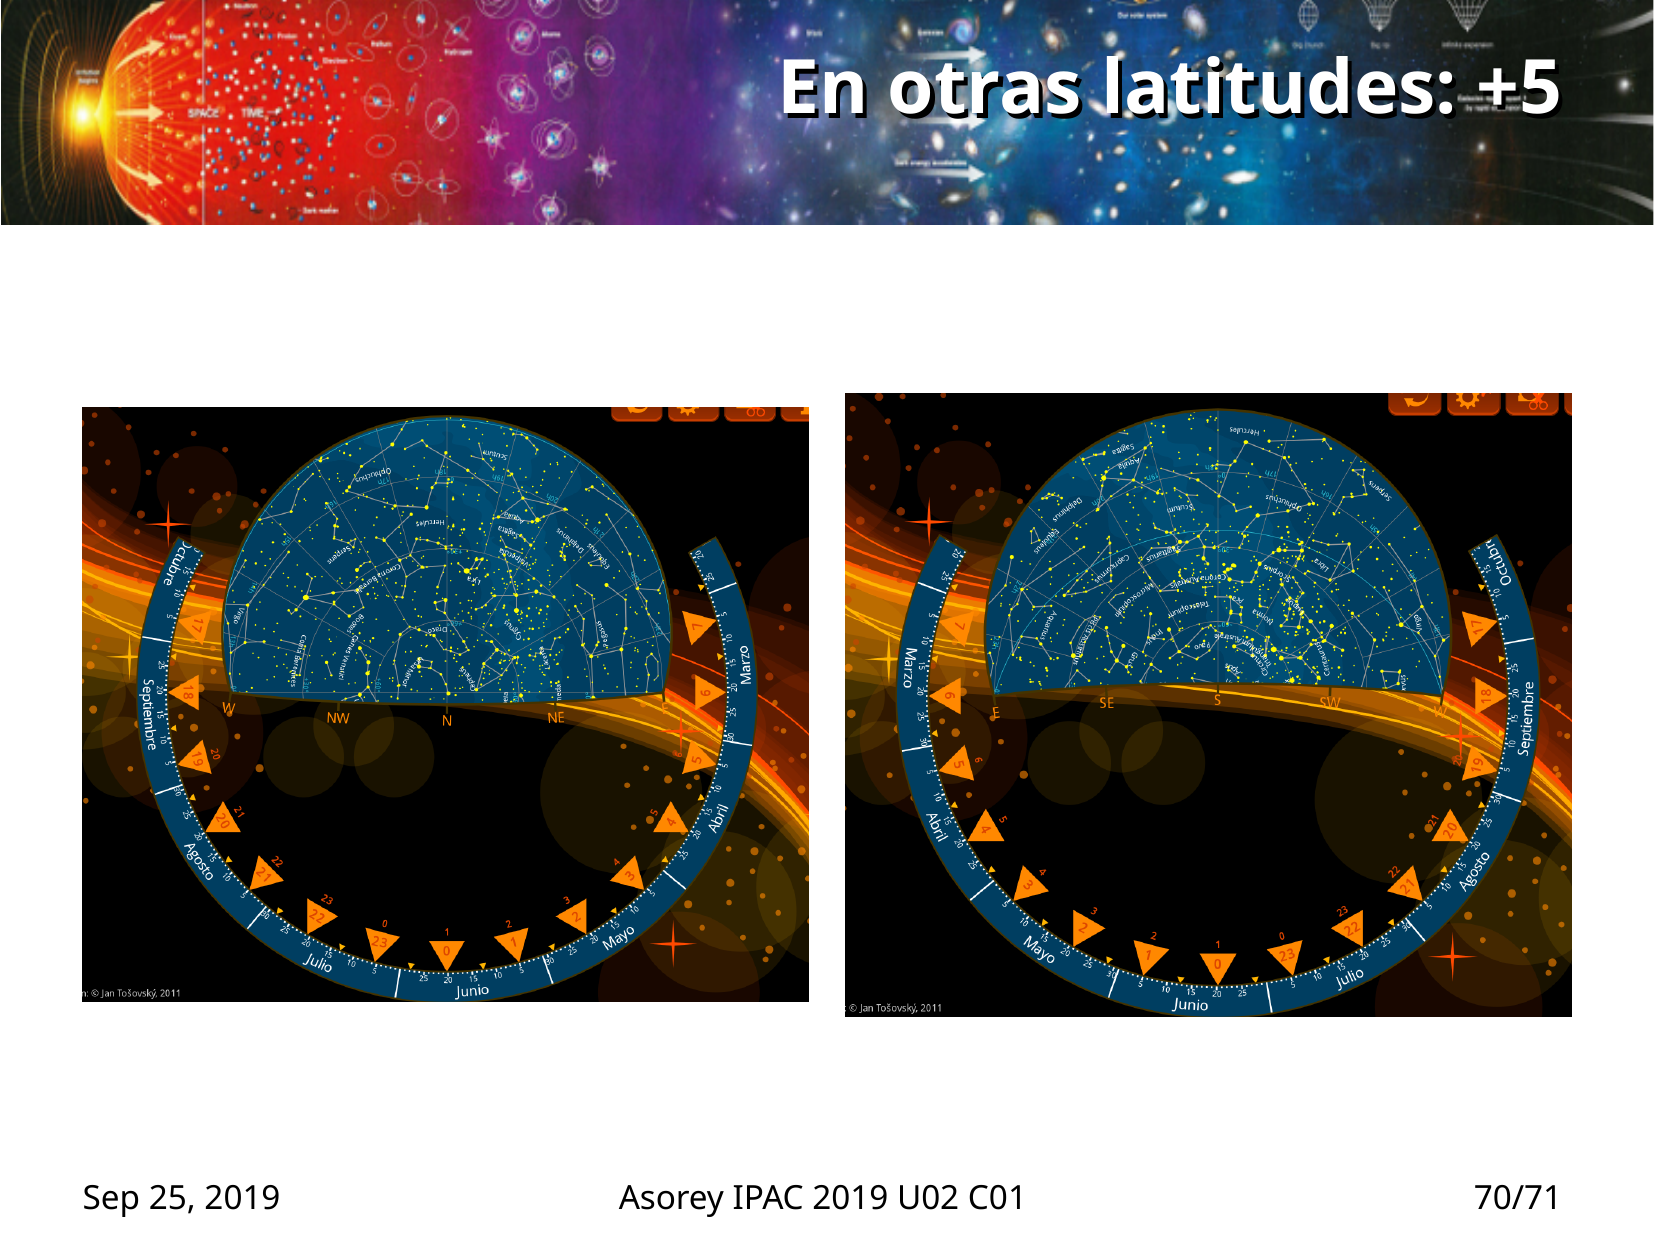

# En otras latitudes: +5
Sep 25, 2019
Asorey IPAC 2019 U02 C01
70